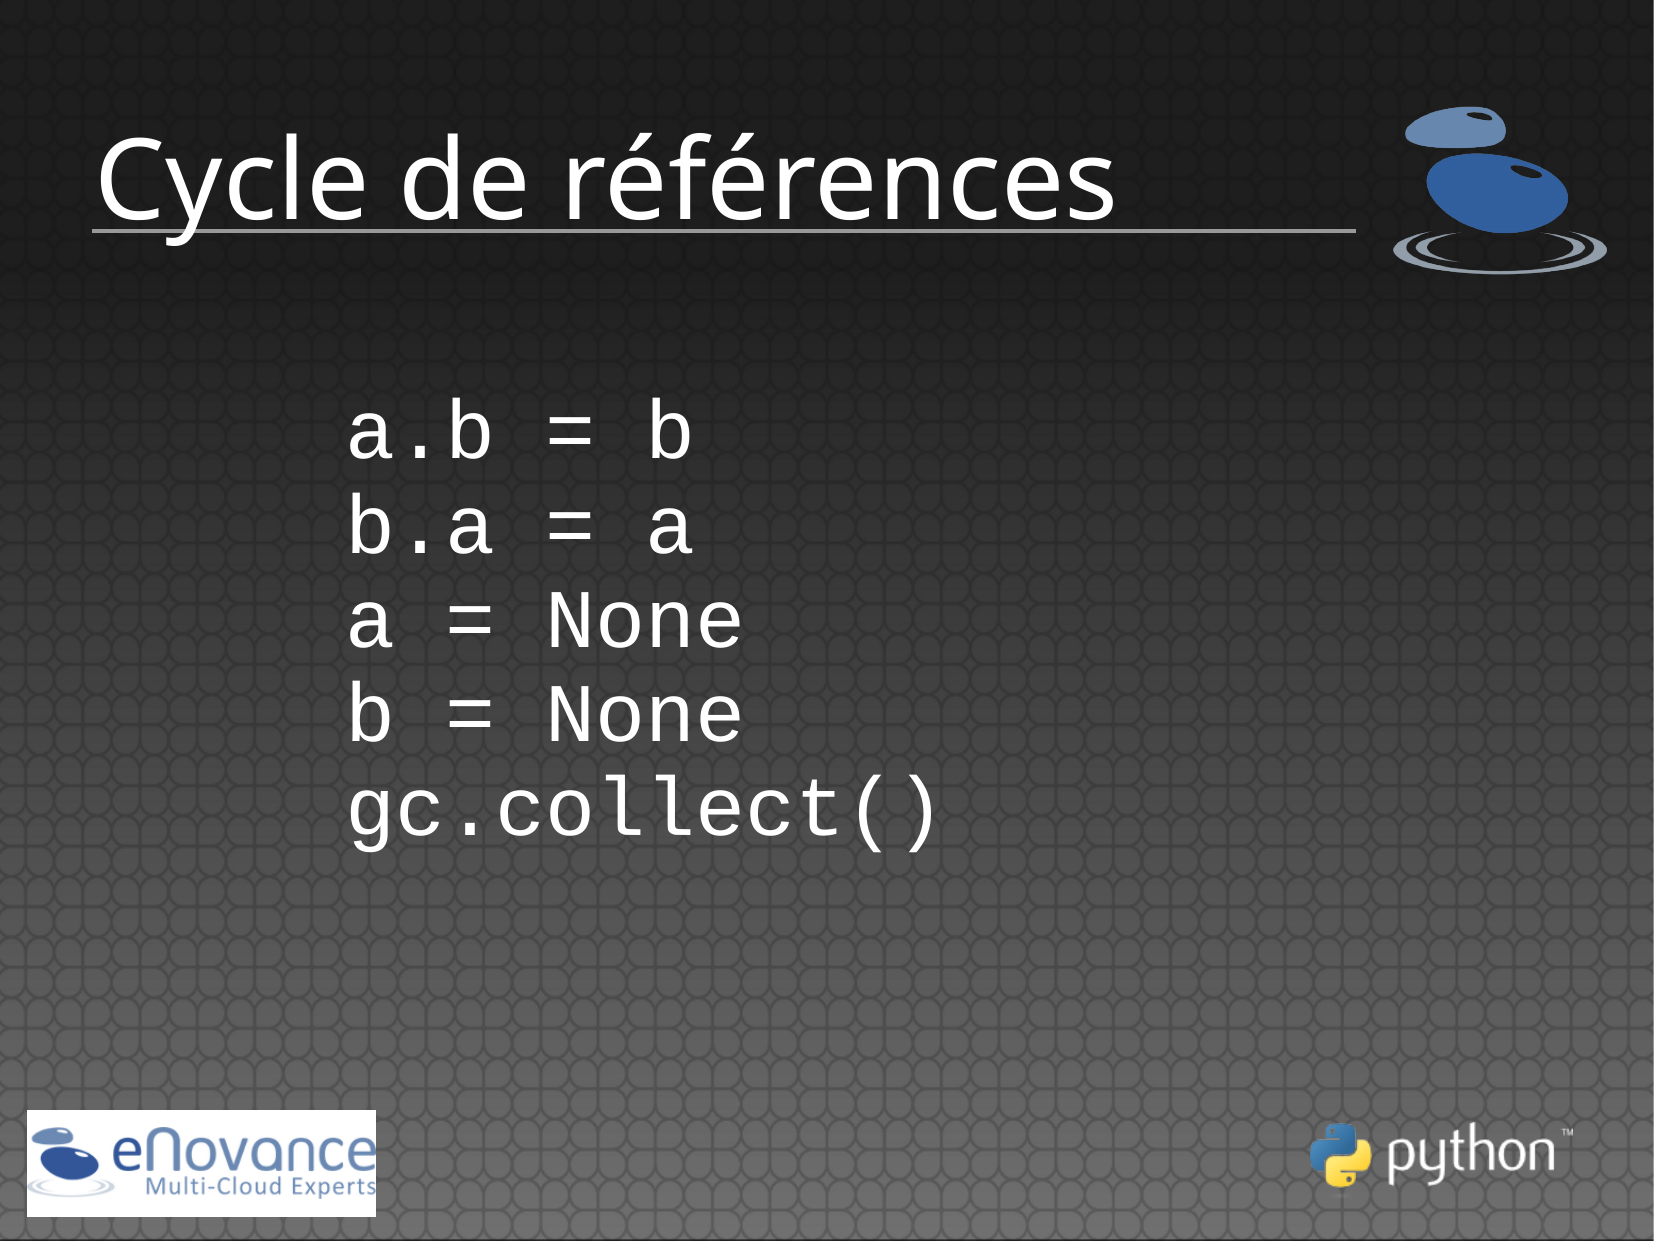

Cycle de références
# a.b = b b.a = a a = None b = None gc.collect()